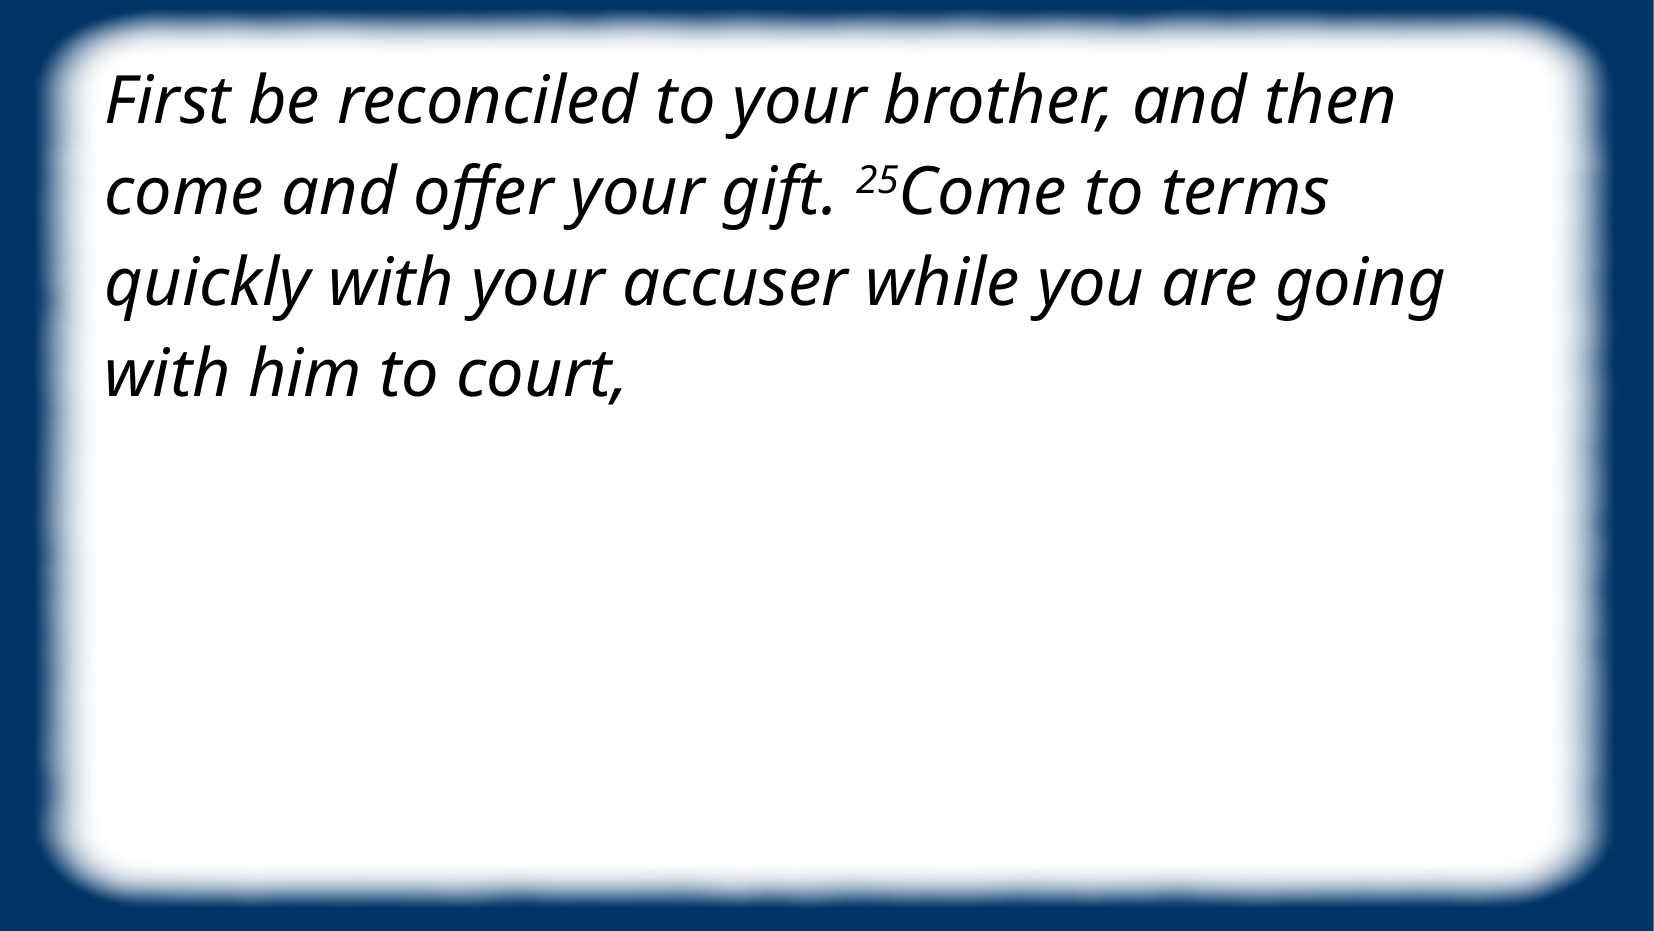

First be reconciled to your brother, and then come and offer your gift. 25Come to terms quickly with your accuser while you are going with him to court,